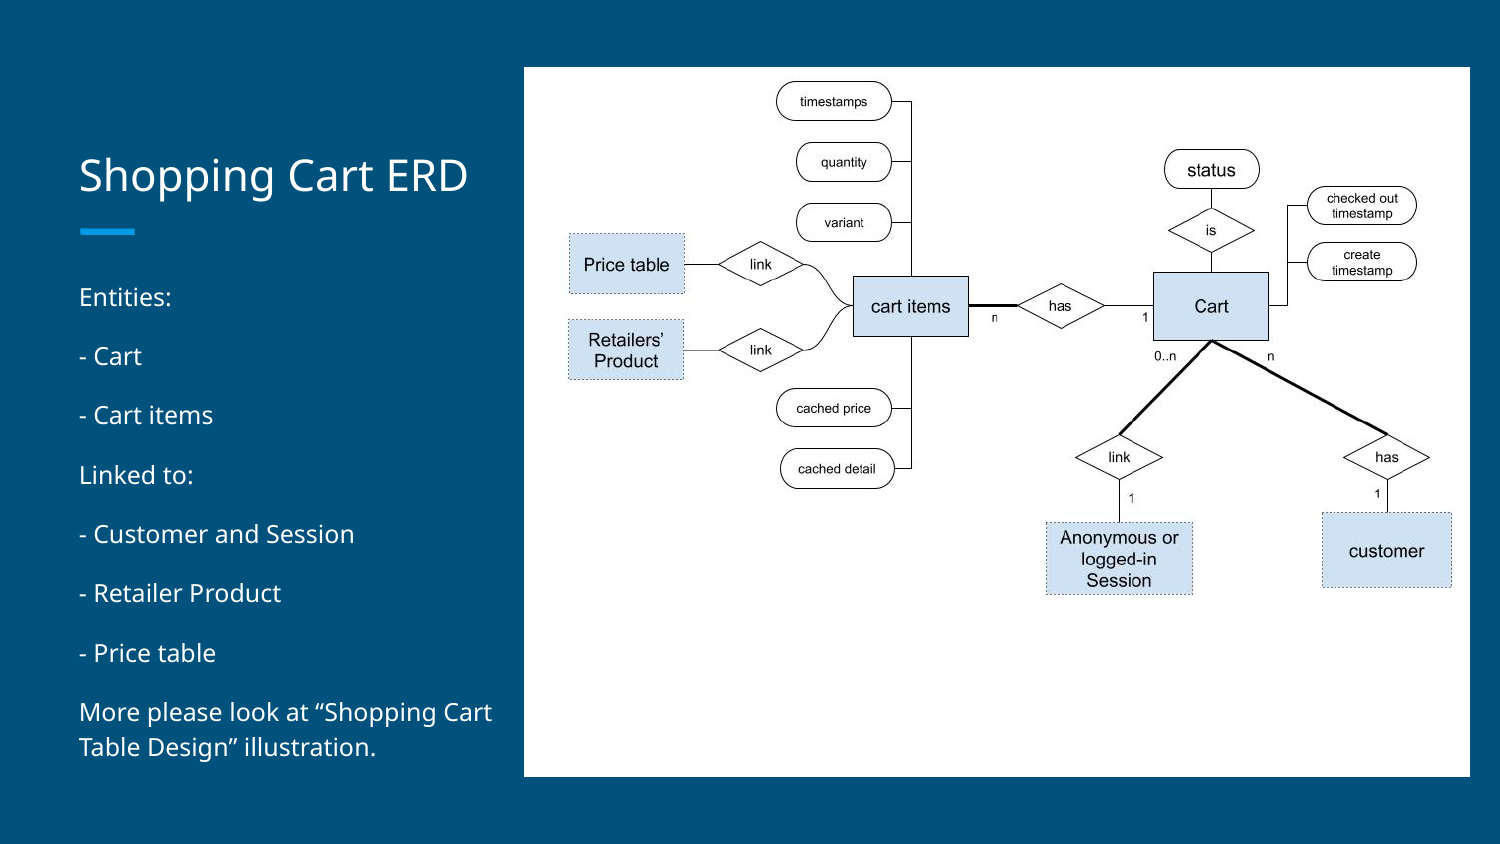

Shopping Cart ERD
# Entities:
- Cart
- Cart items
Linked to:
- Customer and Session
- Retailer Product
- Price table
More please look at “Shopping Cart Table Design” illustration.